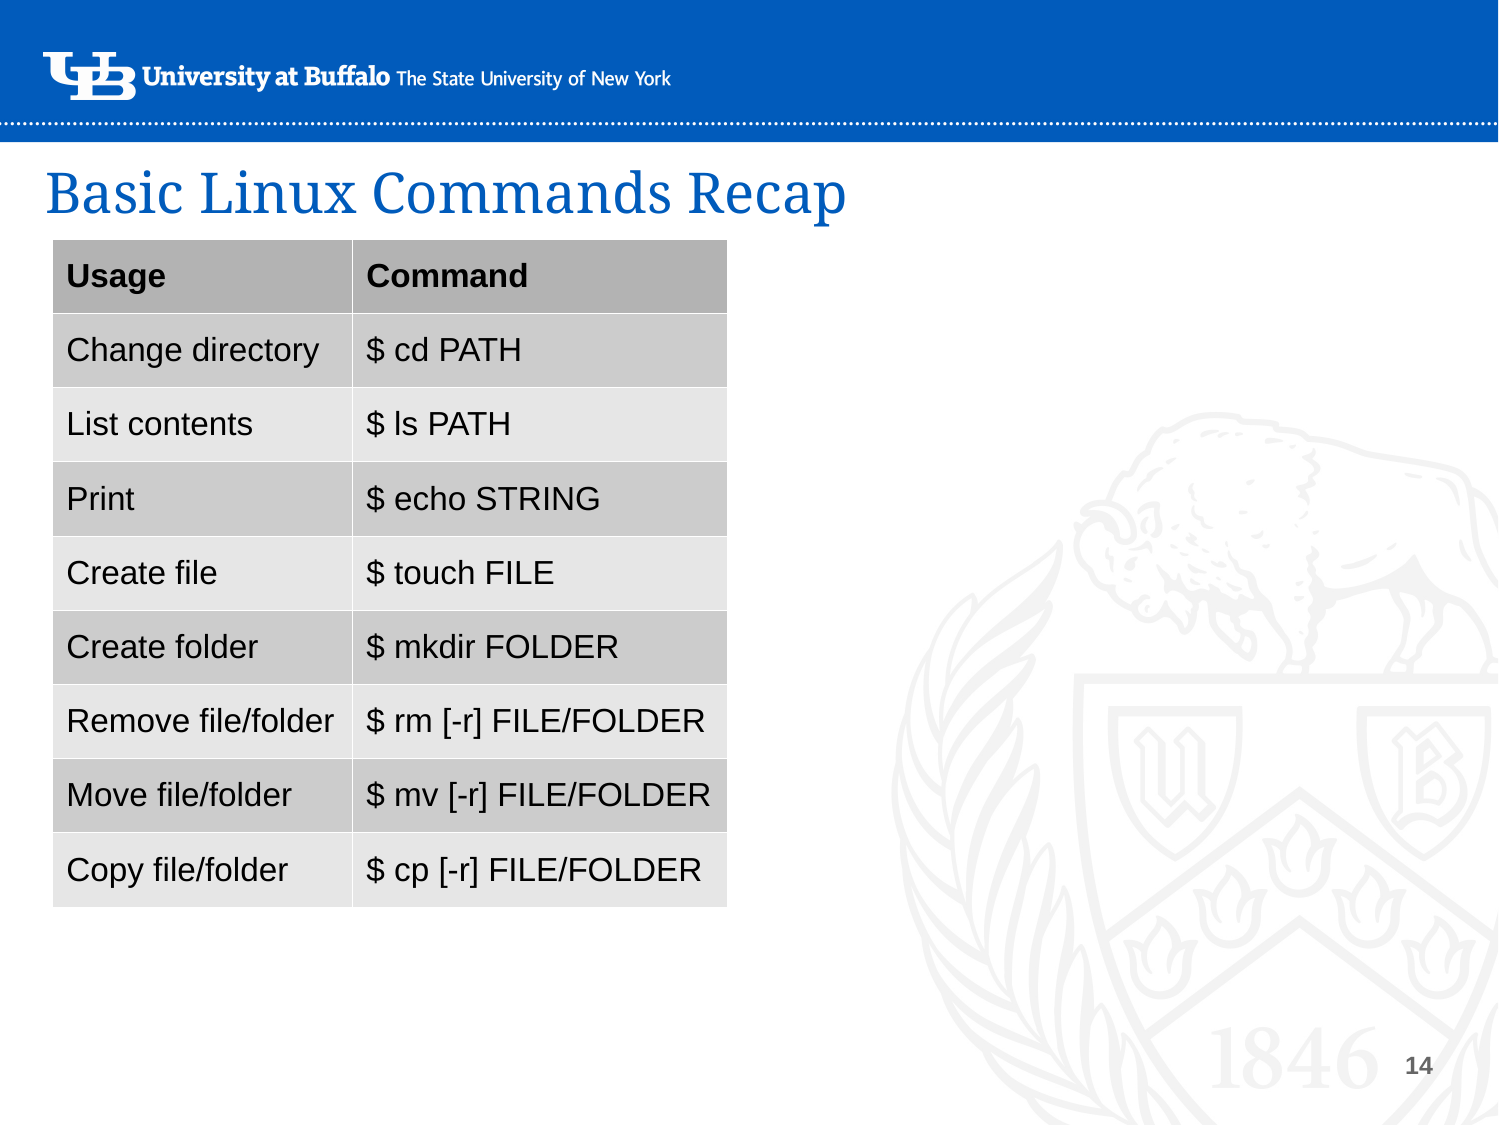

# Basic Linux Commands Recap
| Usage | Command |
| --- | --- |
| Change directory | $ cd PATH |
| List contents | $ ls PATH |
| Print | $ echo STRING |
| Create file | $ touch FILE |
| Create folder | $ mkdir FOLDER |
| Remove file/folder | $ rm [-r] FILE/FOLDER |
| Move file/folder | $ mv [-r] FILE/FOLDER |
| Copy file/folder | $ cp [-r] FILE/FOLDER |